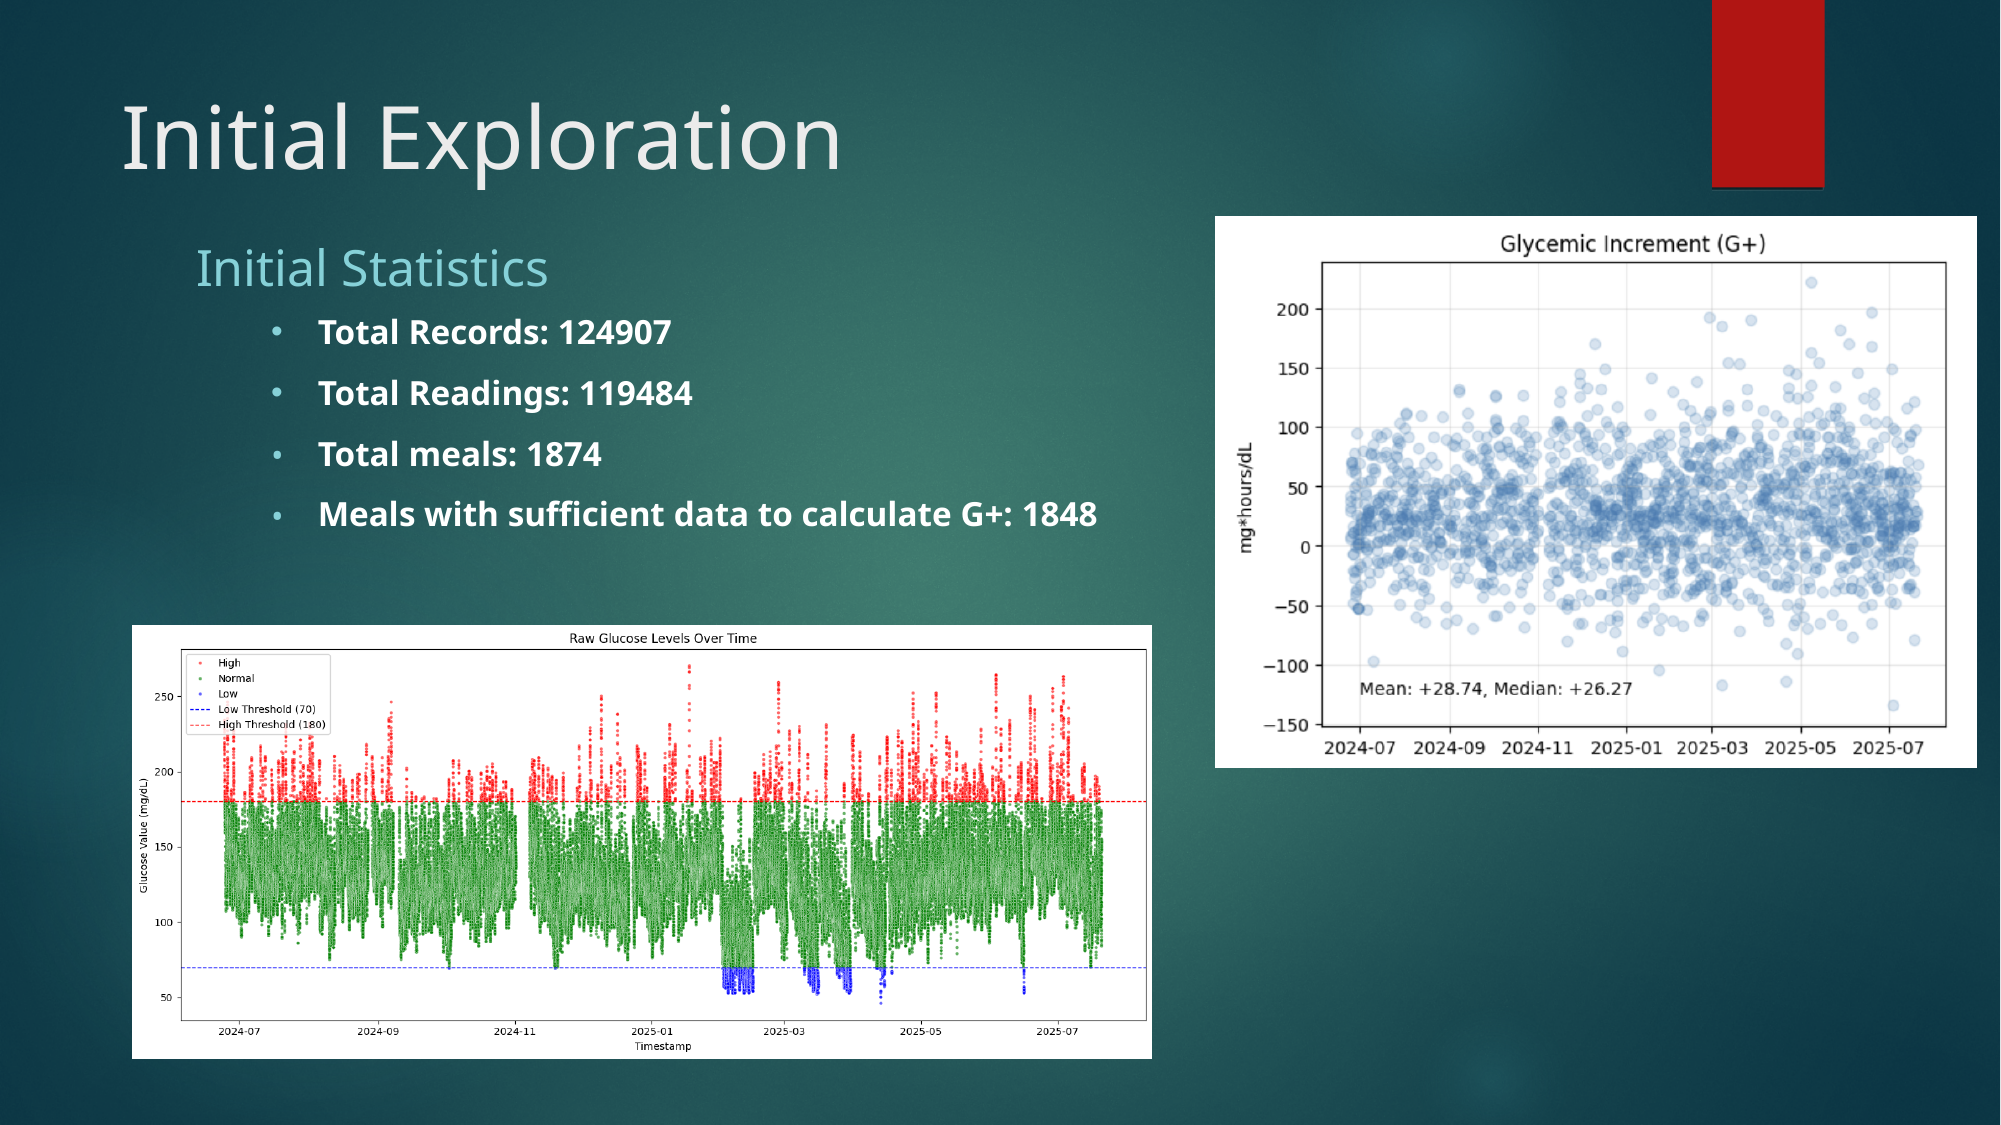

# Initial Exploration
Initial Statistics
Total Records: 124907
Total Readings: 119484
Total meals: 1874
Meals with sufficient data to calculate G+: 1848